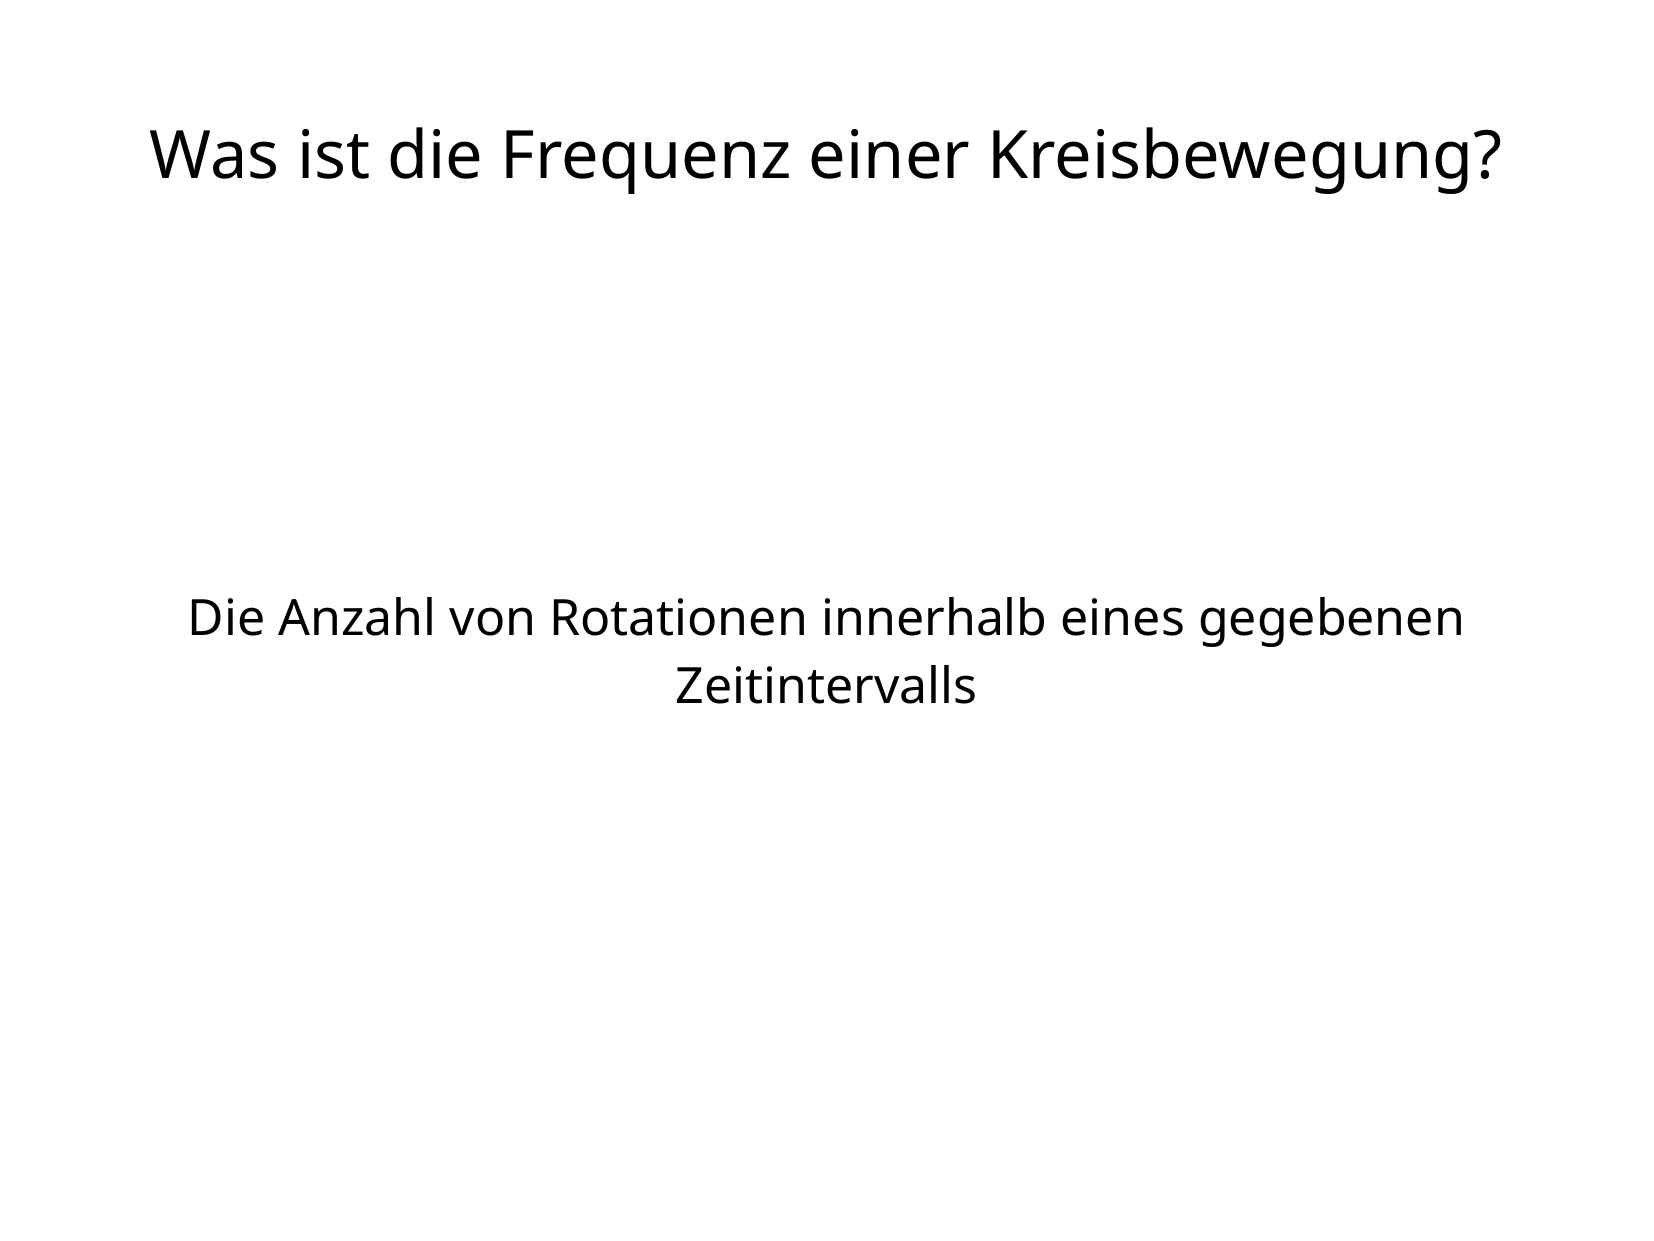

# Was ist die Frequenz einer Kreisbewegung?
Die Anzahl von Rotationen innerhalb eines gegebenen Zeitintervalls